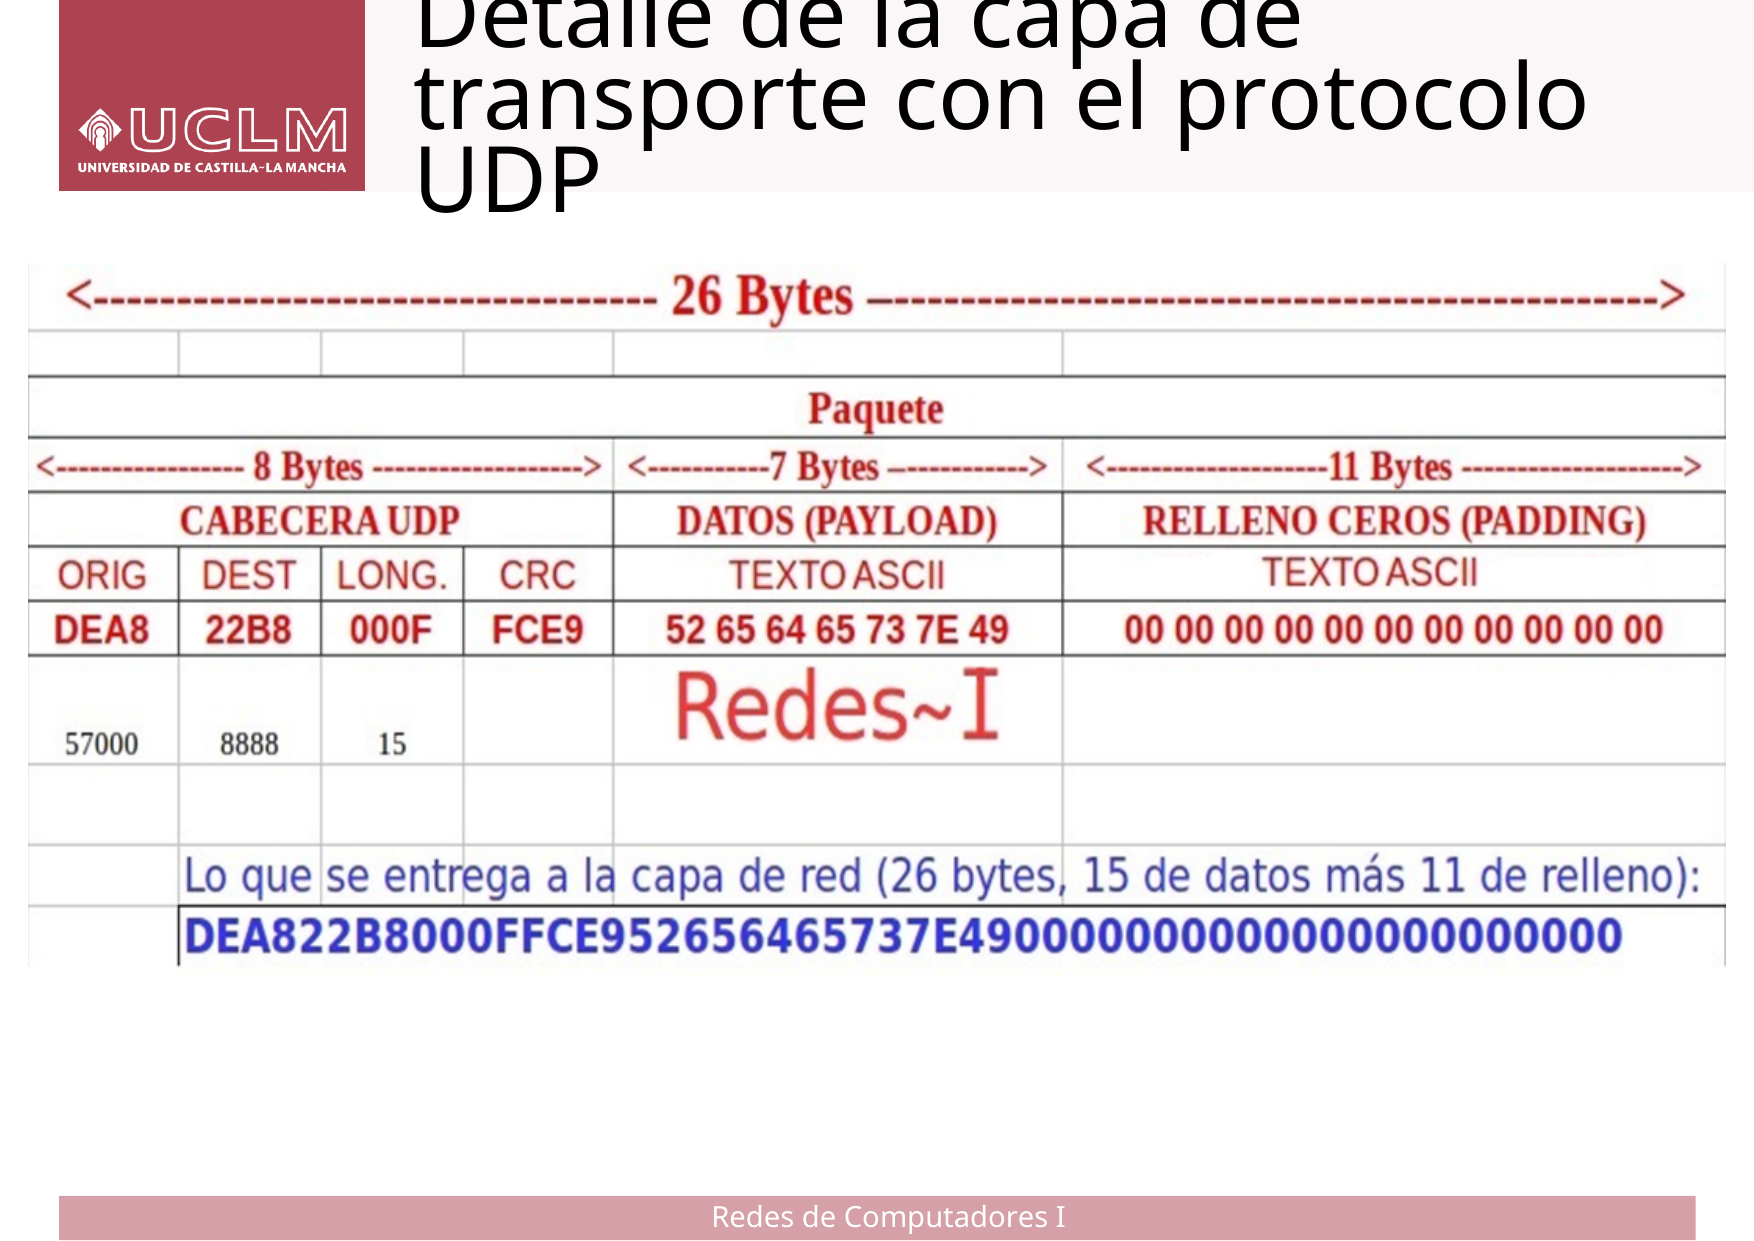

Detalle de la capa de transporte con el protocolo UDP
Redes de Computadores I